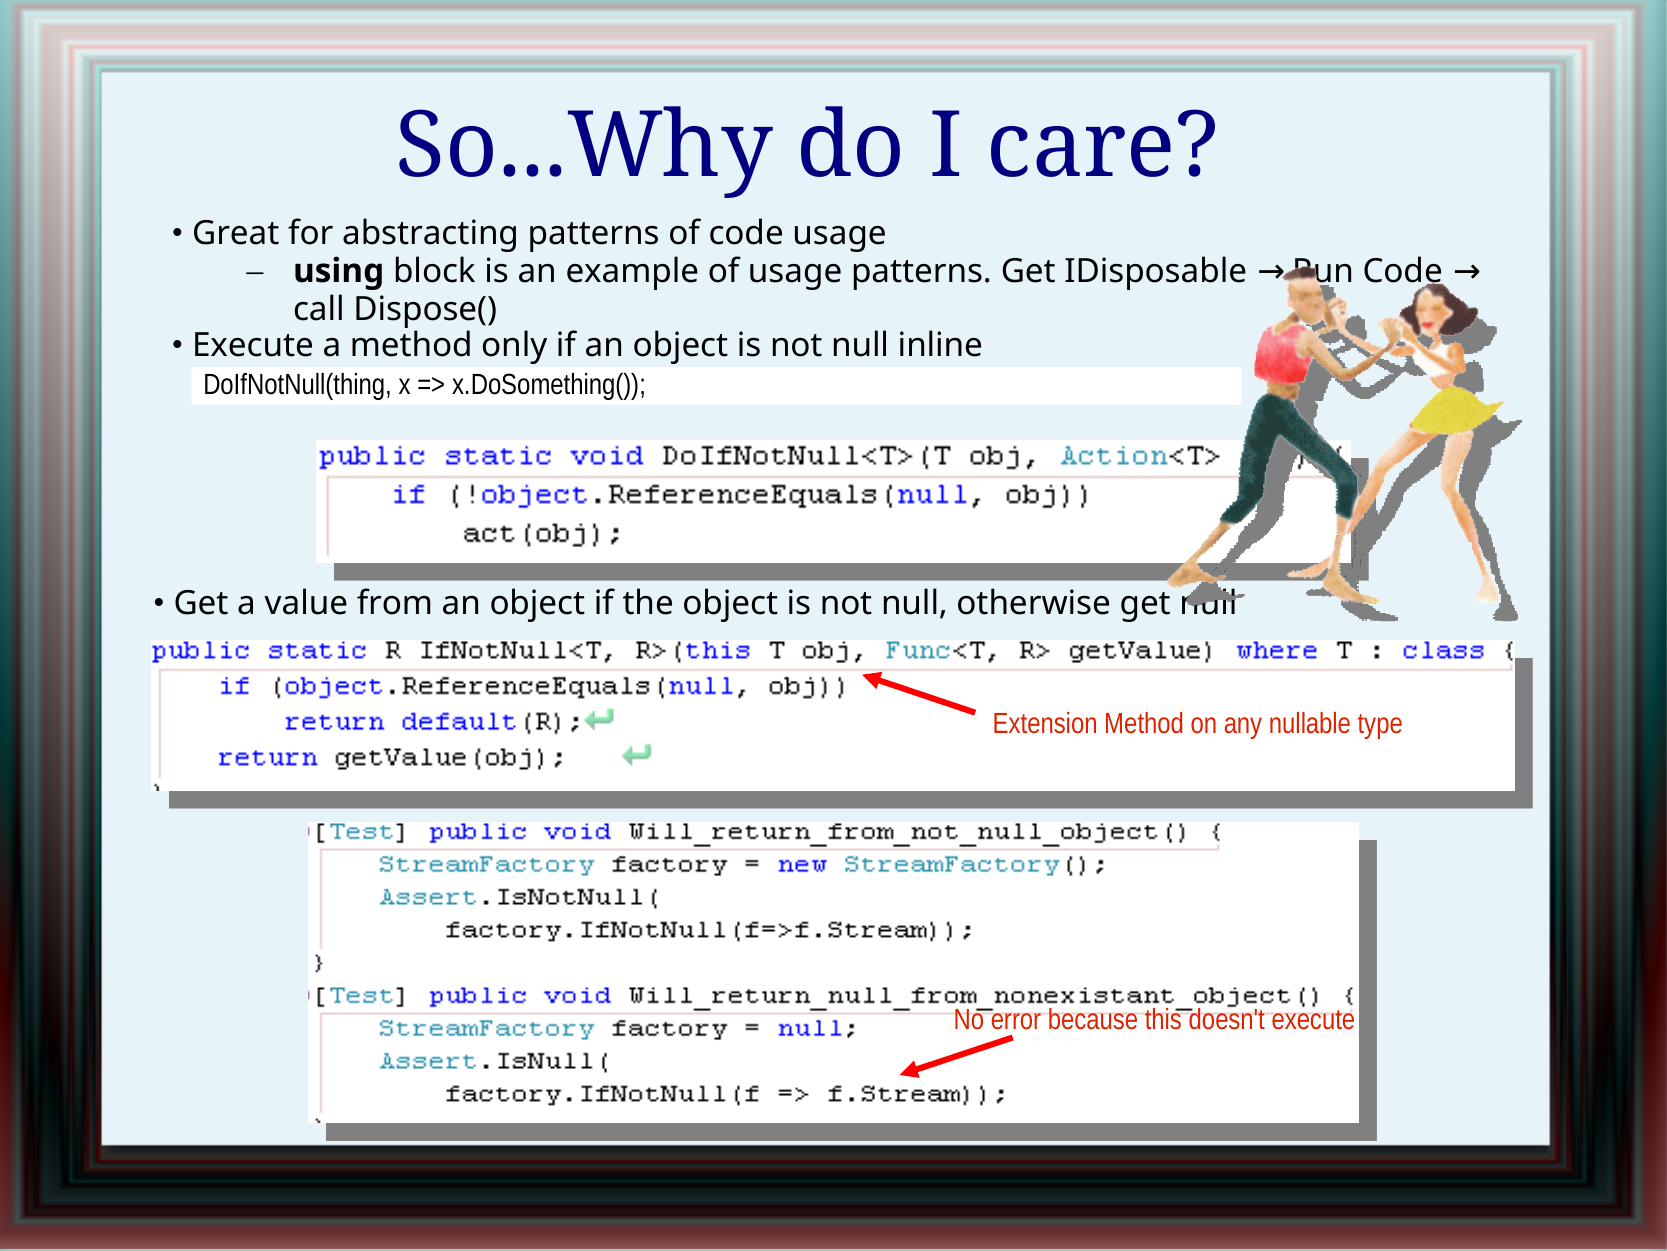

So...Why do I care?
 Great for abstracting patterns of code usage
using block is an example of usage patterns. Get IDisposable → Run Code → call Dispose()
 Execute a method only if an object is not null inline
DoIfNotNull(thing, x => x.DoSomething());
 Get a value from an object if the object is not null, otherwise get null
Extension Method on any nullable type
No error because this doesn't execute